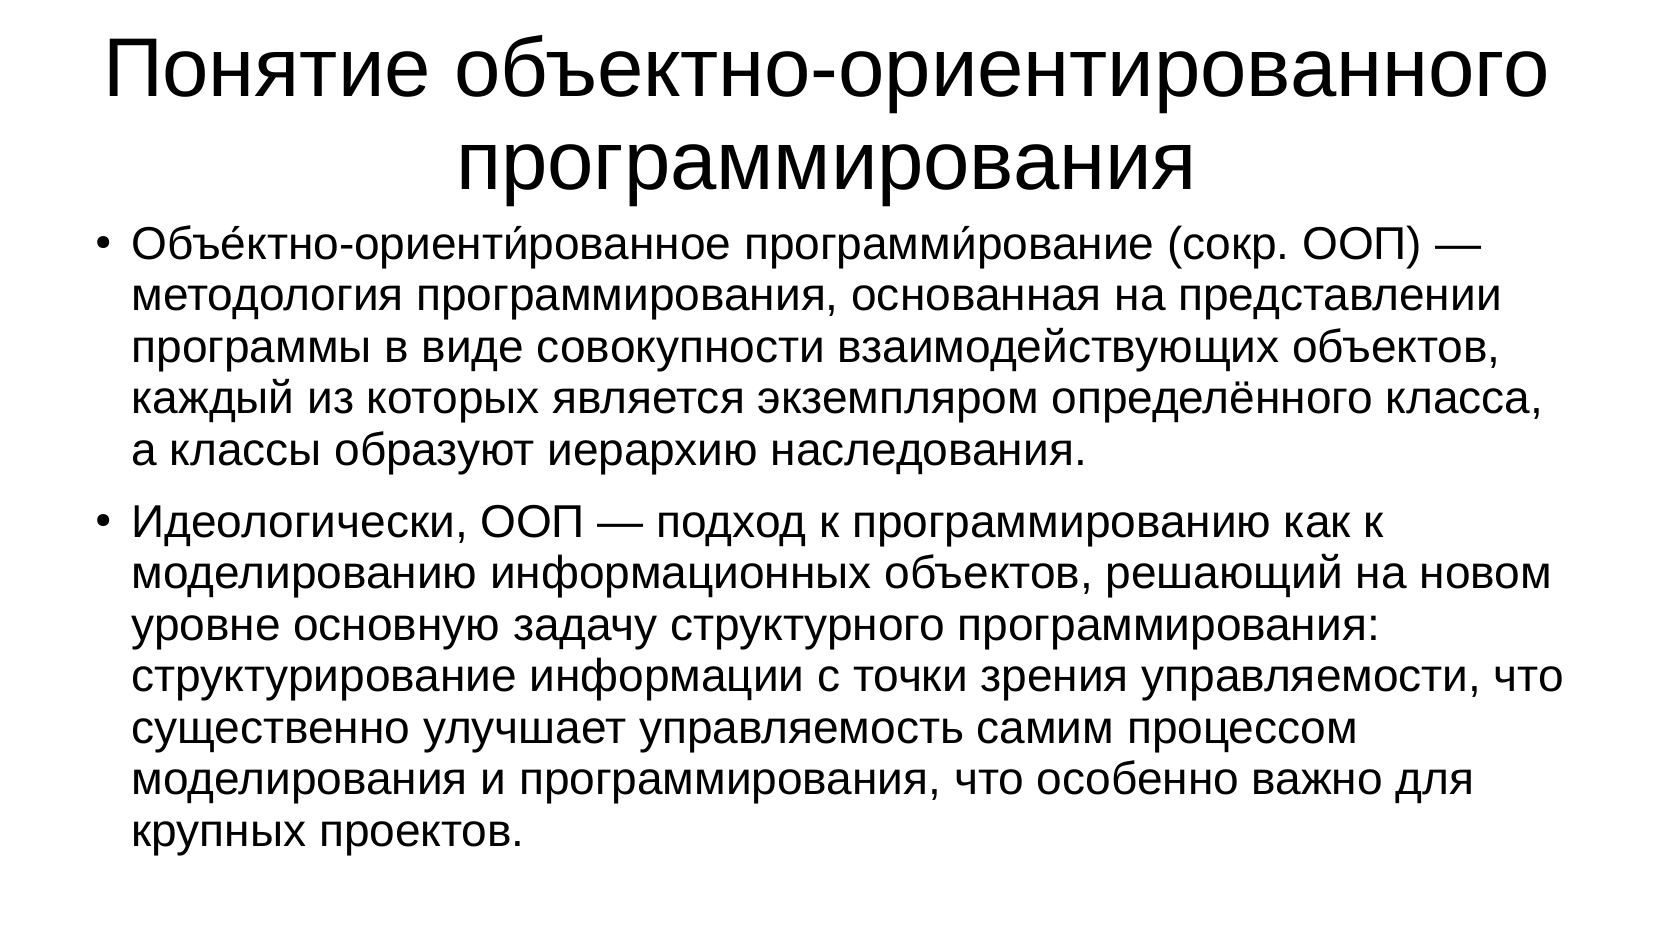

# Понятие объектно-ориентированного программирования
Объе́ктно-ориенти́рованное программи́рование (сокр. ООП) — методология программирования, основанная на представлении программы в виде совокупности взаимодействующих объектов, каждый из которых является экземпляром определённого класса, а классы образуют иерархию наследования.
Идеологически, ООП — подход к программированию как к моделированию информационных объектов, решающий на новом уровне основную задачу структурного программирования: структурирование информации с точки зрения управляемости, что существенно улучшает управляемость самим процессом моделирования и программирования, что особенно важно для крупных проектов.